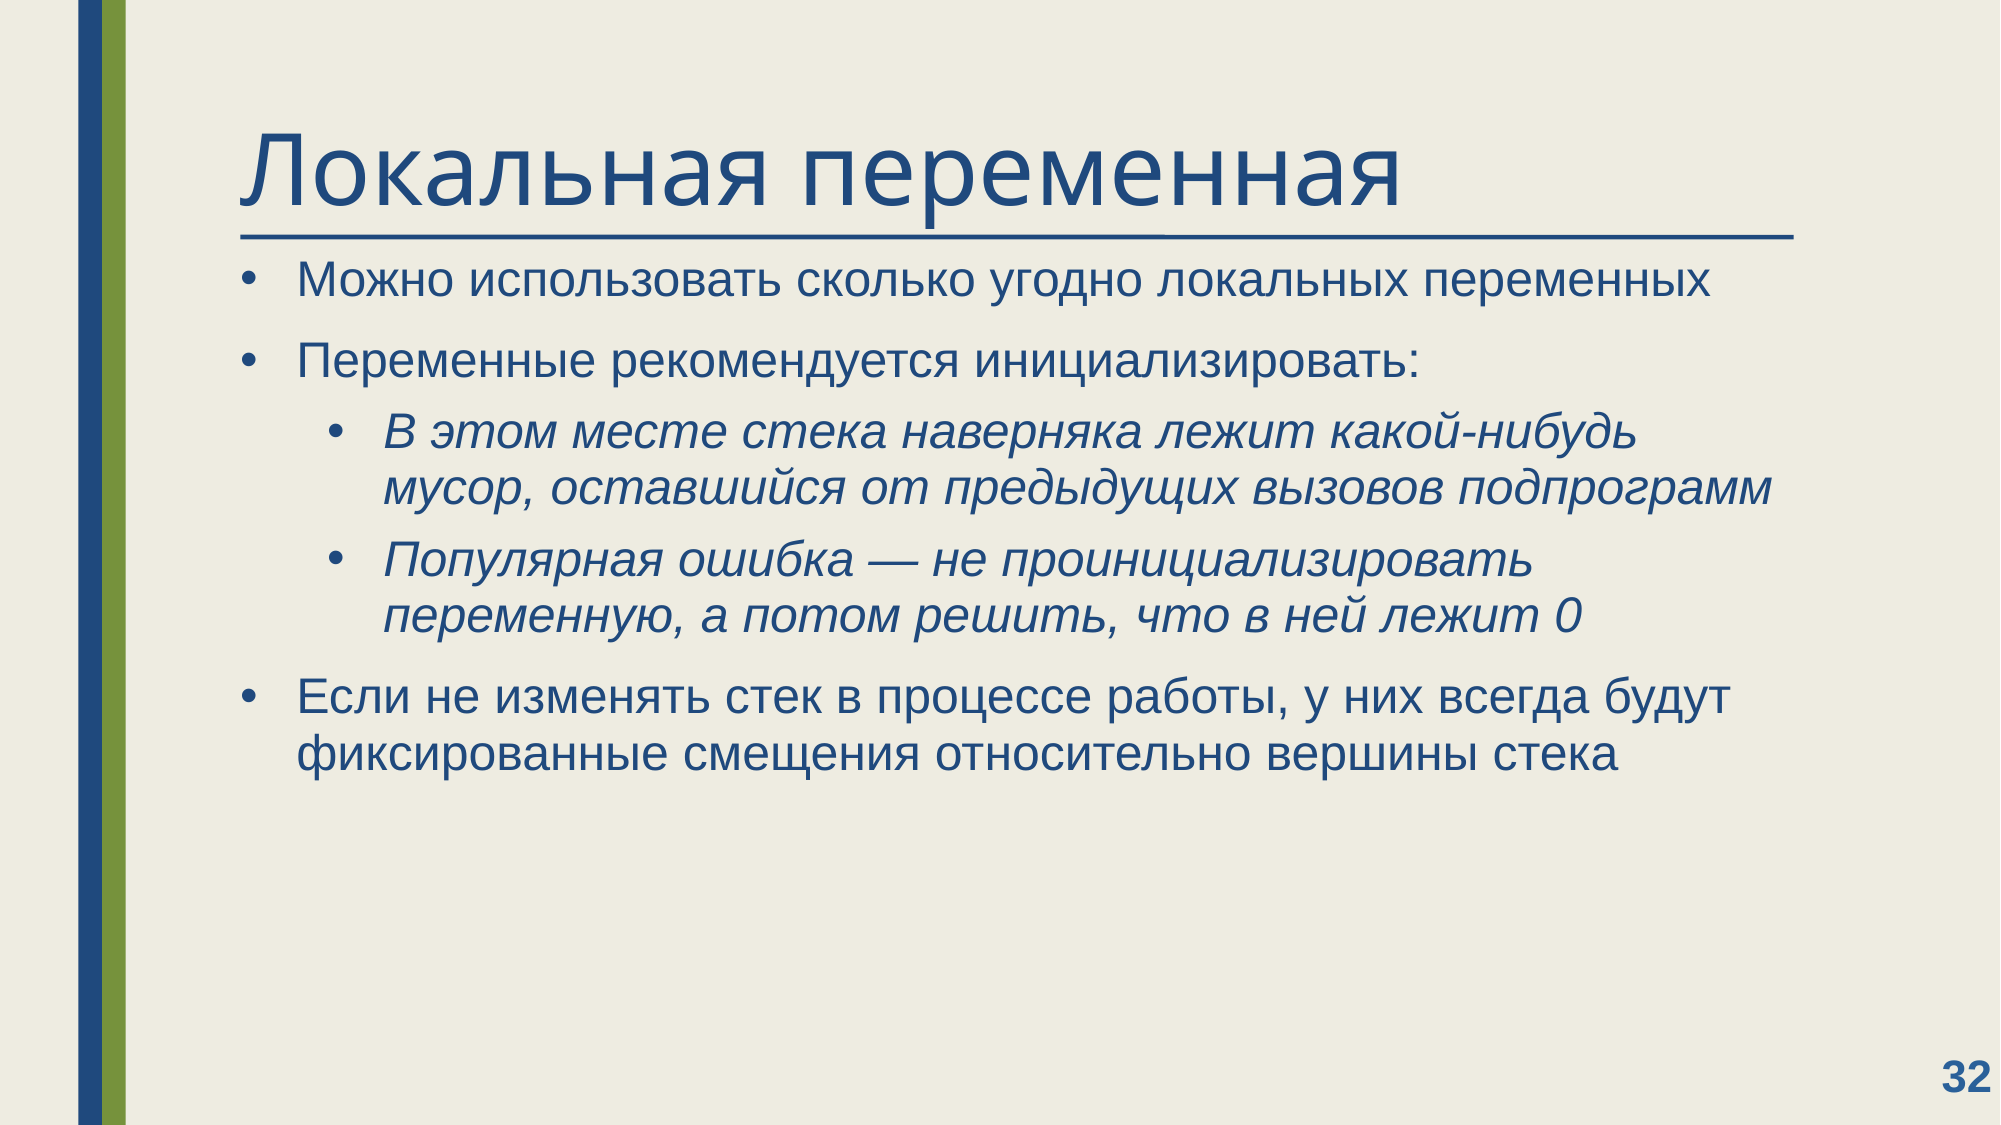

# Локальная переменная
Можно использовать сколько угодно локальных переменных
Переменные рекомендуется инициализировать:
В этом месте стека наверняка лежит какой-нибудь мусор, оставшийся от предыдущих вызовов подпрограмм
Популярная ошибка — не проинициализировать переменную, а потом решить, что в ней лежит 0
Если не изменять стек в процессе работы, у них всегда будут фиксированные смещения относительно вершины стека